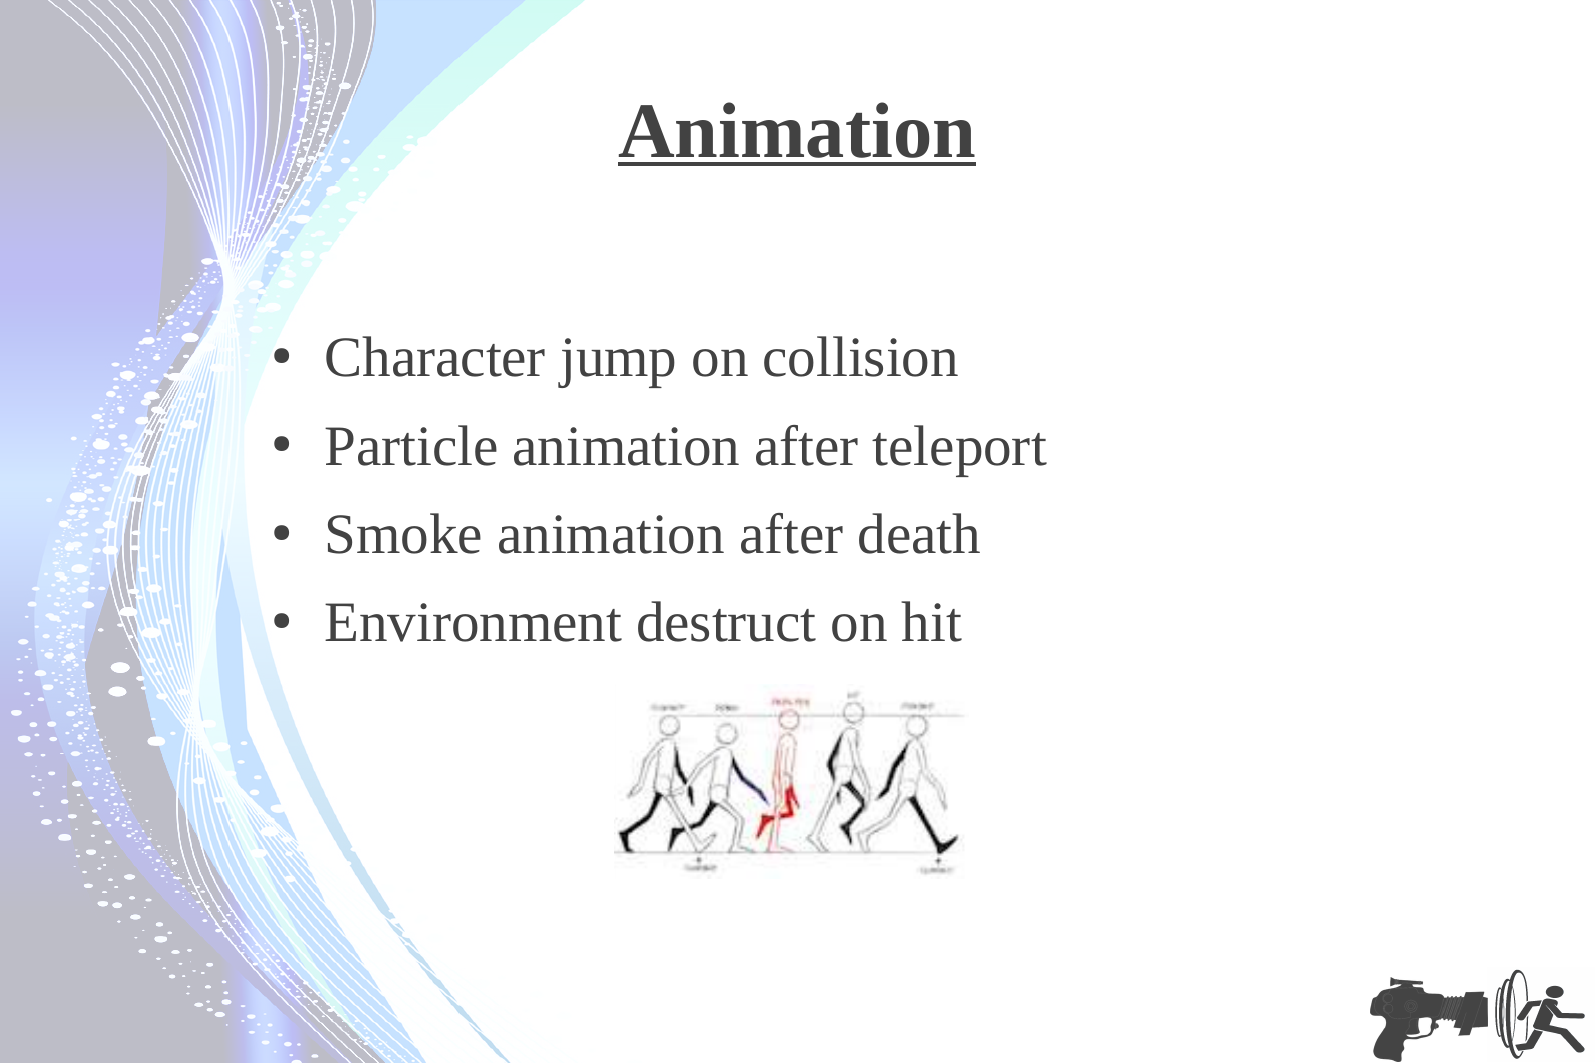

# Animation
Character jump on collision
Particle animation after teleport
Smoke animation after death
Environment destruct on hit